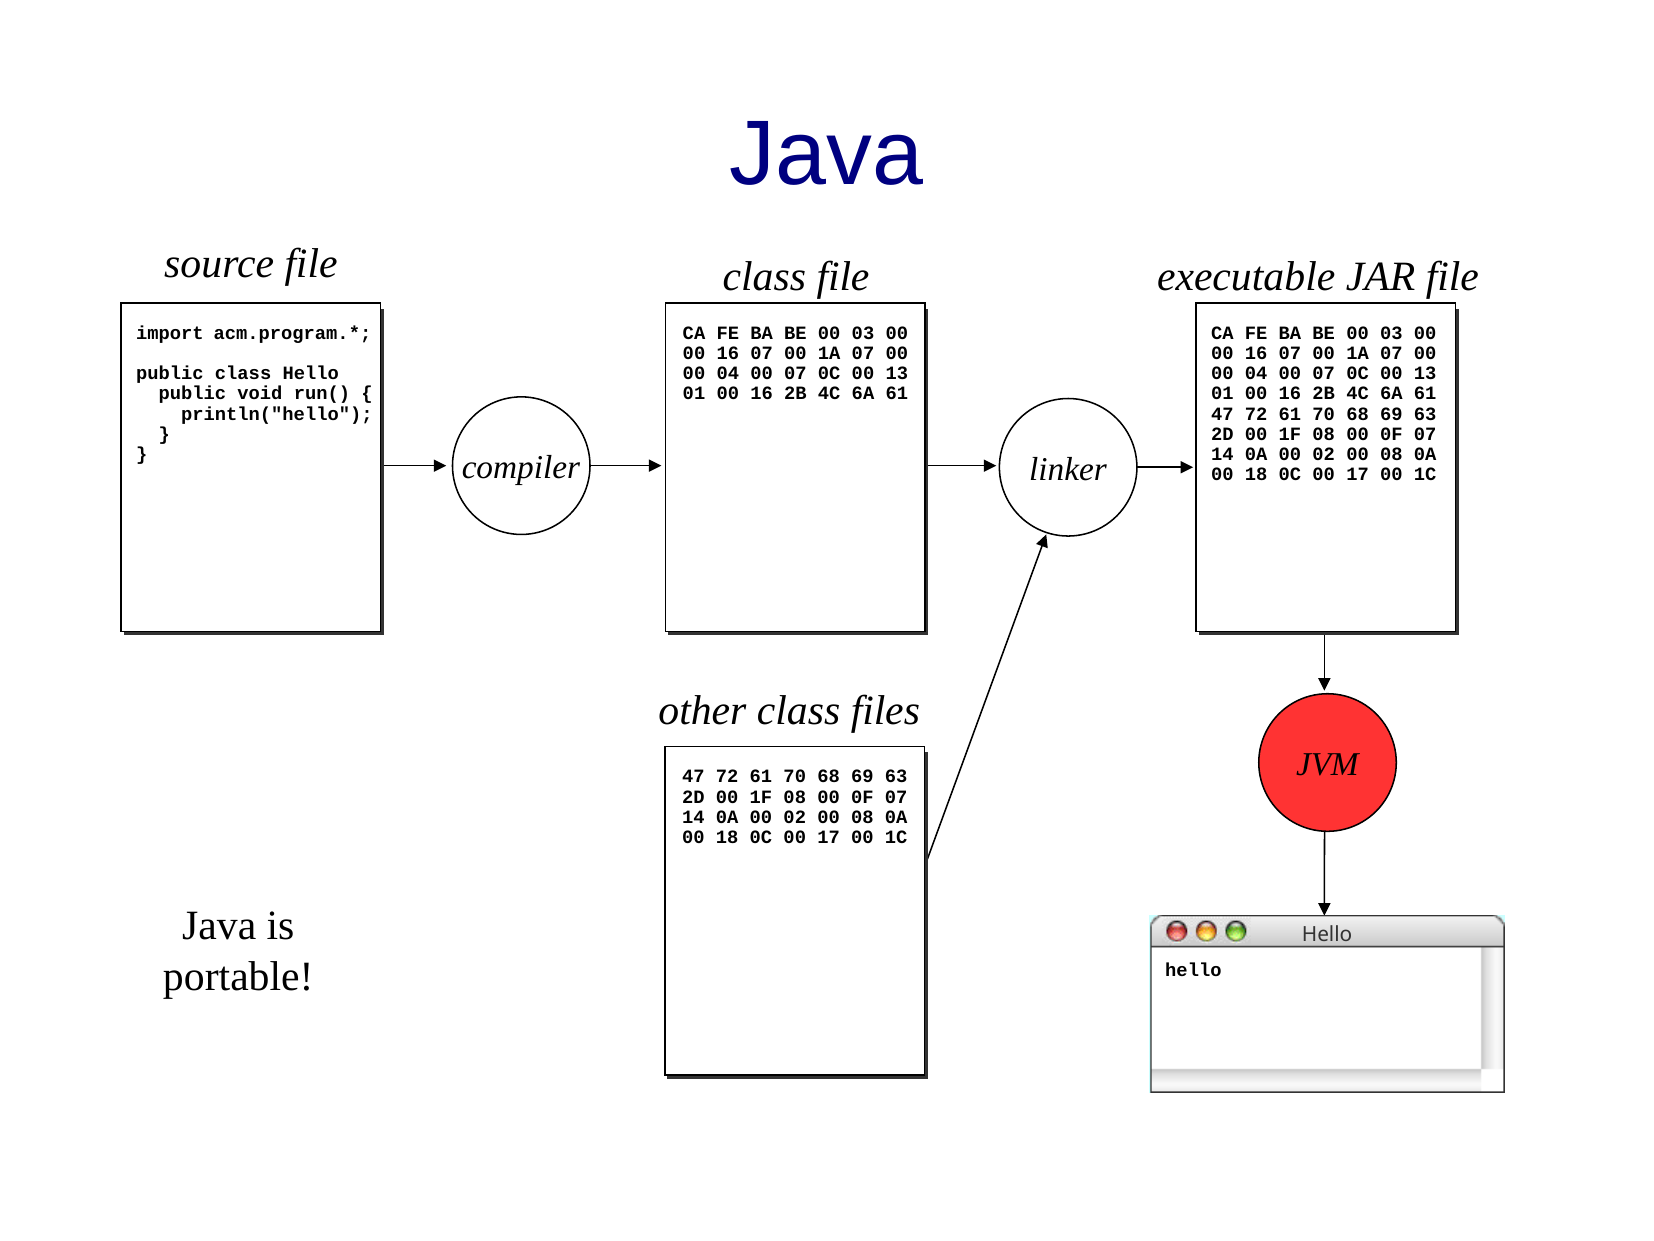

# Java
source file
class file
executable JAR file
import acm.program.*;
public class Hello
 public void run() {
 println("hello");
 }
}
CA FE BA BE 00 03 00
00 16 07 00 1A 07 00
00 04 00 07 0C 00 13
01 00 16 2B 4C 6A 61
CA FE BA BE 00 03 00
00 16 07 00 1A 07 00
00 04 00 07 0C 00 13
01 00 16 2B 4C 6A 61
47 72 61 70 68 69 63
2D 00 1F 08 00 0F 07
14 0A 00 02 00 08 0A
00 18 0C 00 17 00 1C
compiler
linker
other class files
JVM
47 72 61 70 68 69 63
2D 00 1F 08 00 0F 07
14 0A 00 02 00 08 0A
00 18 0C 00 17 00 1C
Java is portable!
Hello
hello